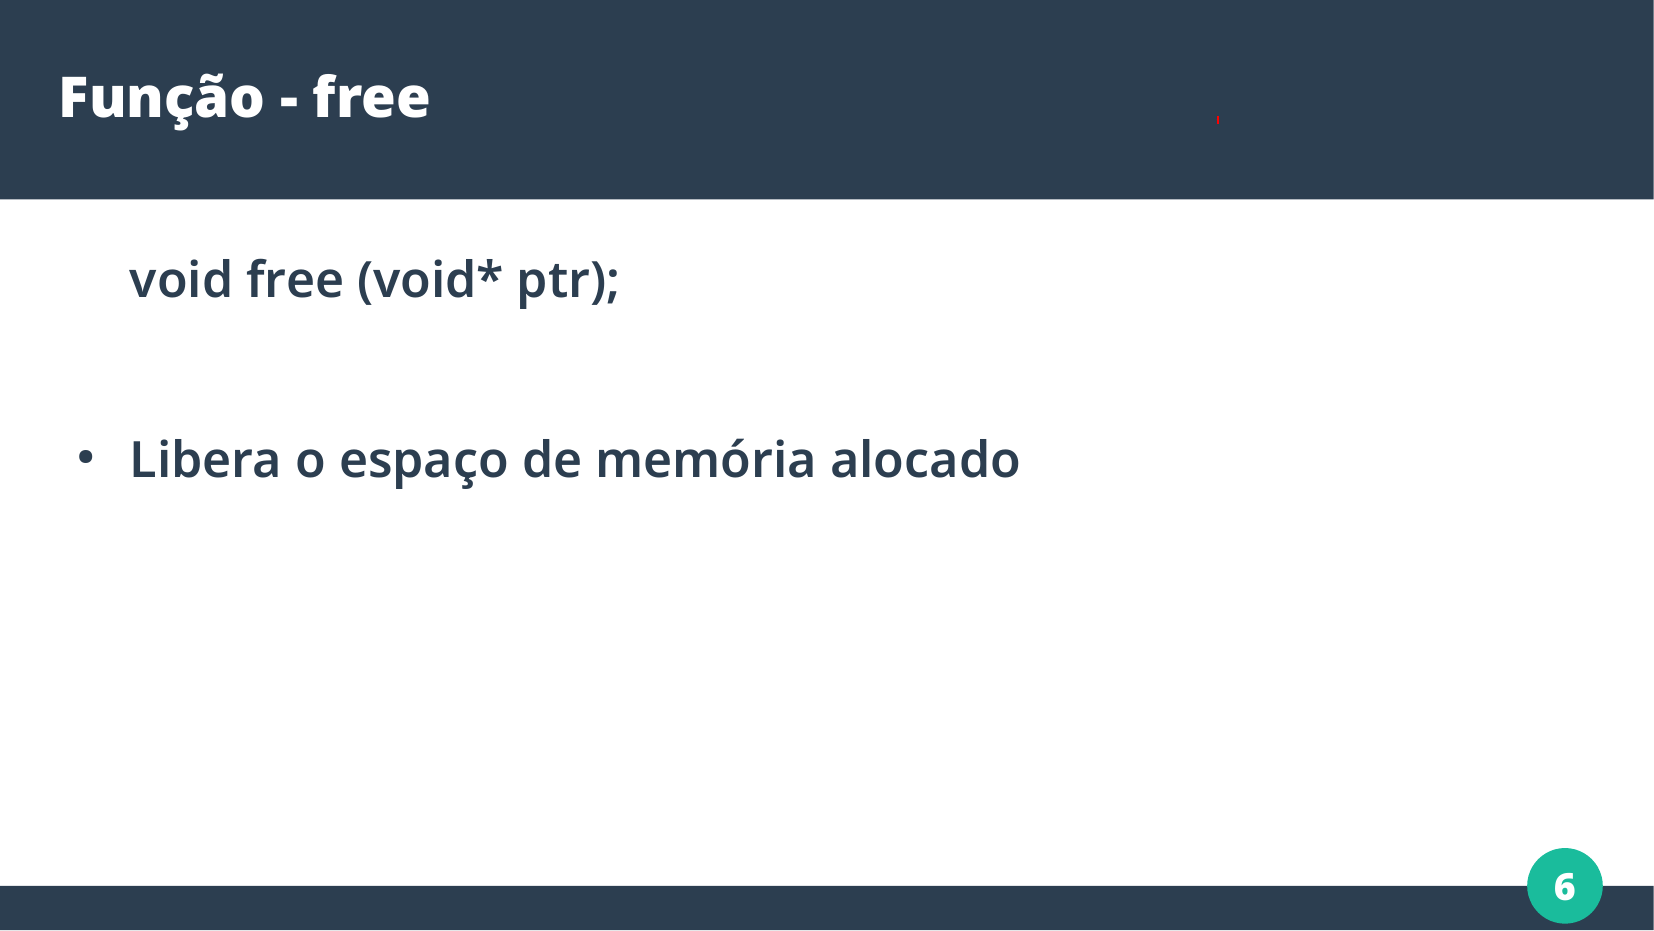

# Função - free
void free (void* ptr);
Libera o espaço de memória alocado